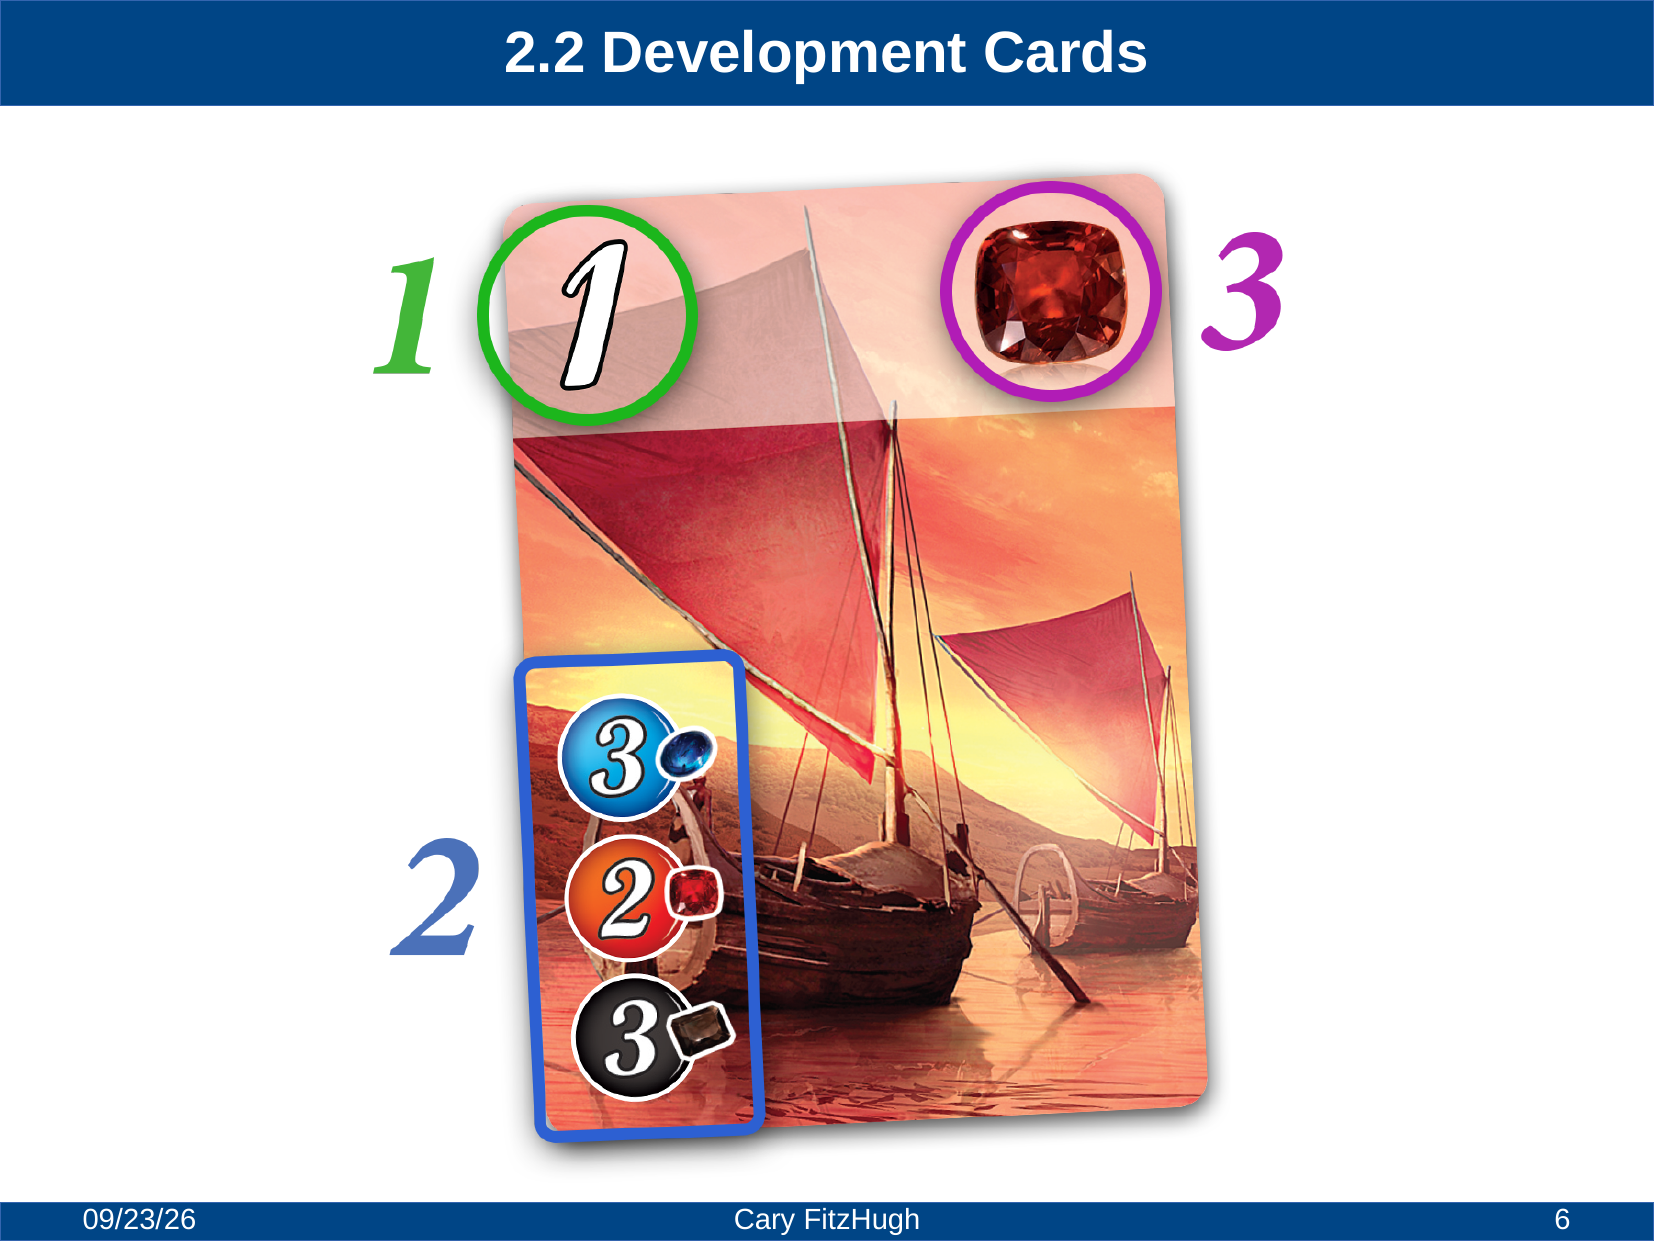

# 2.2 Development Cards
Cary FitzHugh
6